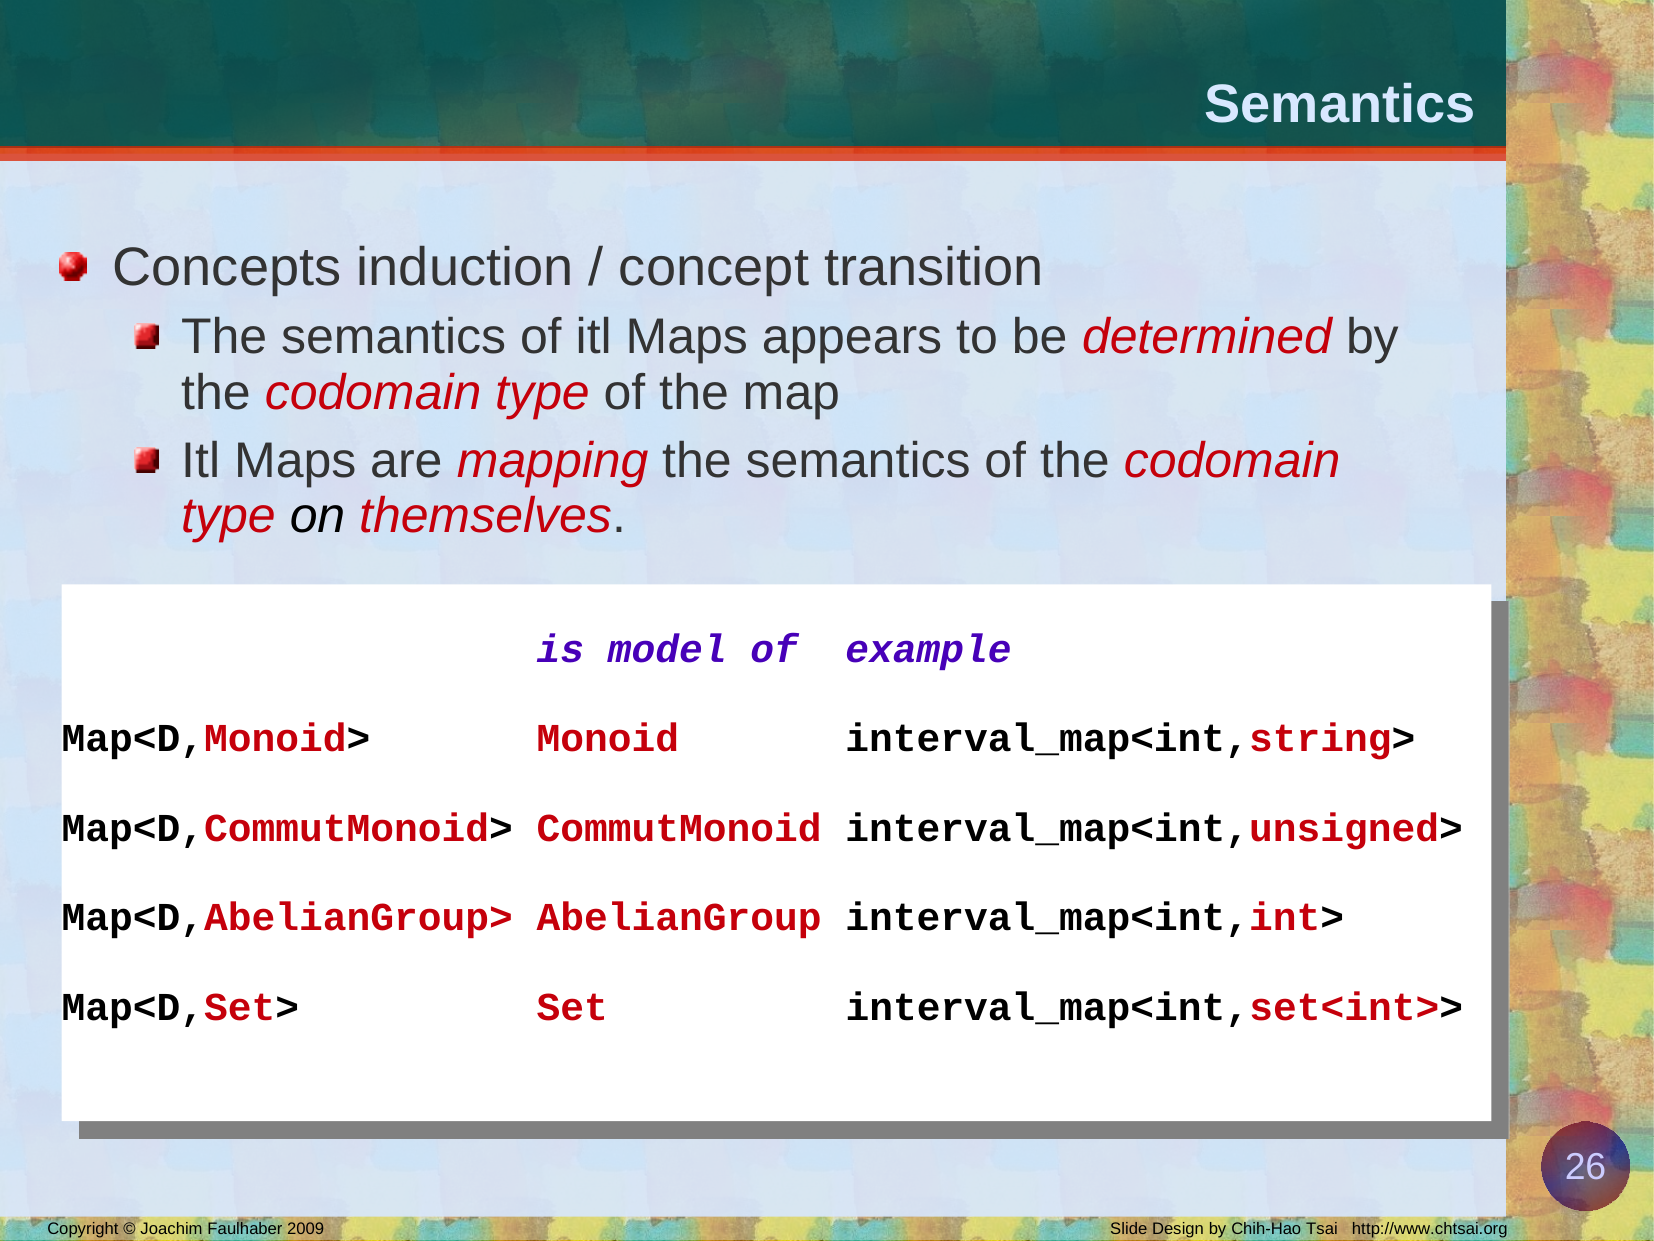

# Semantics
Concepts induction / concept transition
The semantics of itl Maps appears to be determined by the codomain type of the map
Itl Maps are mapping the semantics of the codomain type on themselves.
 is model of example
Map<D,Monoid> Monoid interval_map<int,string>
Map<D,CommutMonoid> CommutMonoid interval_map<int,unsigned>
Map<D,AbelianGroup> AbelianGroup interval_map<int,int>
Map<D,Set> Set interval_map<int,set<int>>